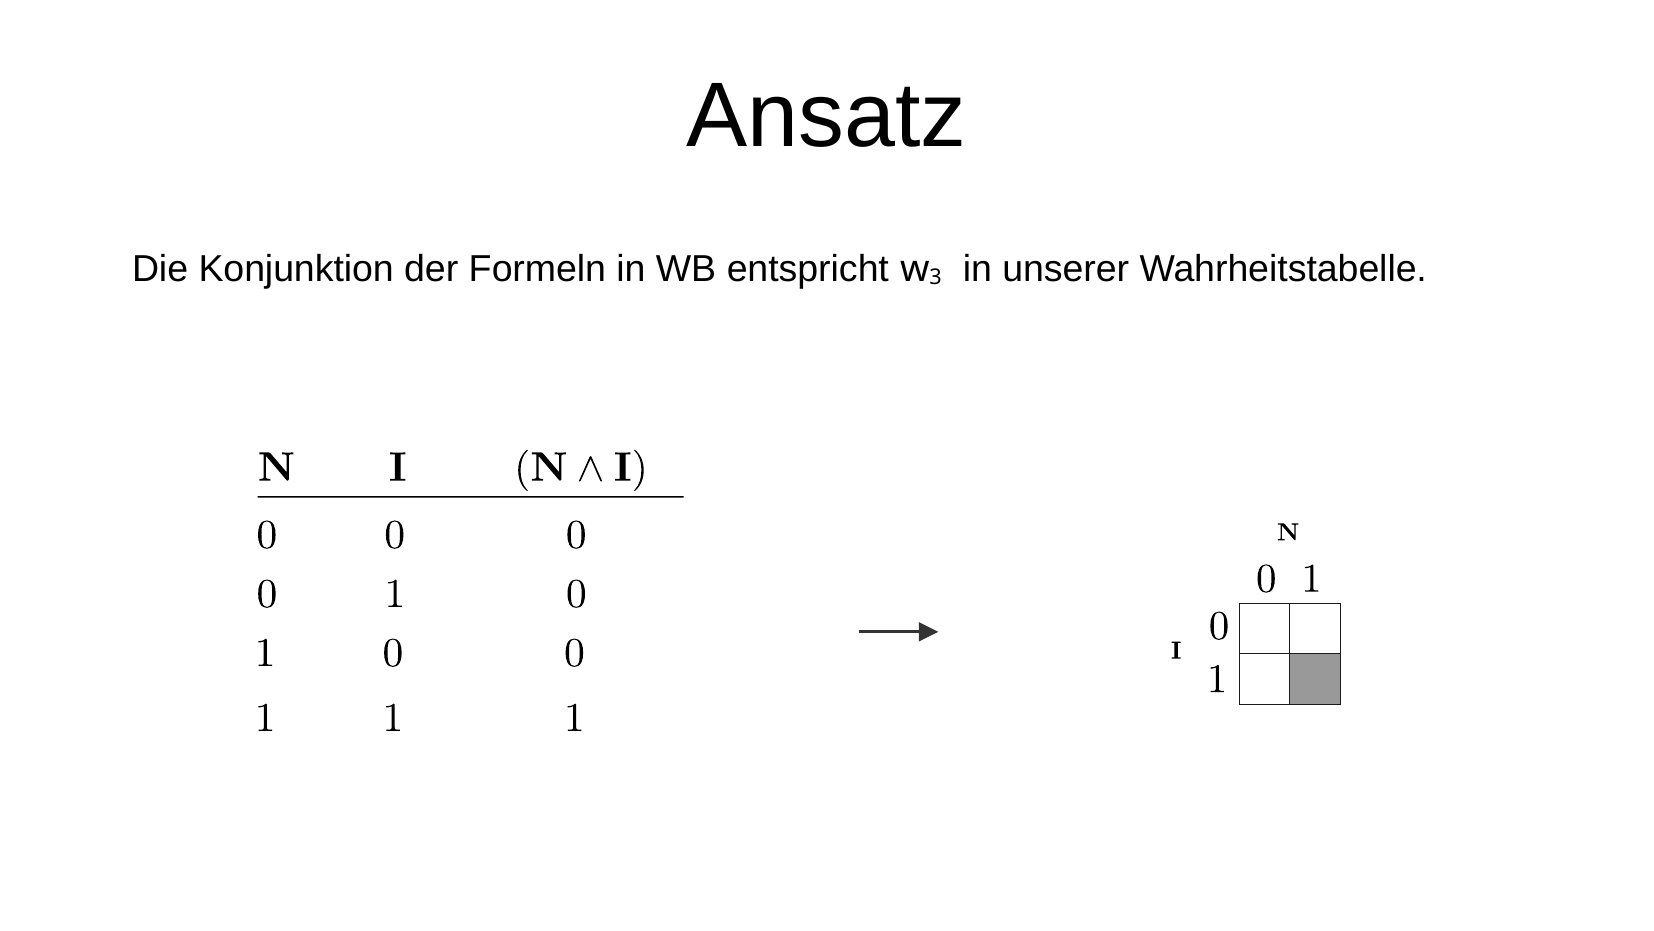

# Ansatz
Die Konjunktion der Formeln in WB entspricht w3 in unserer Wahrheitstabelle.